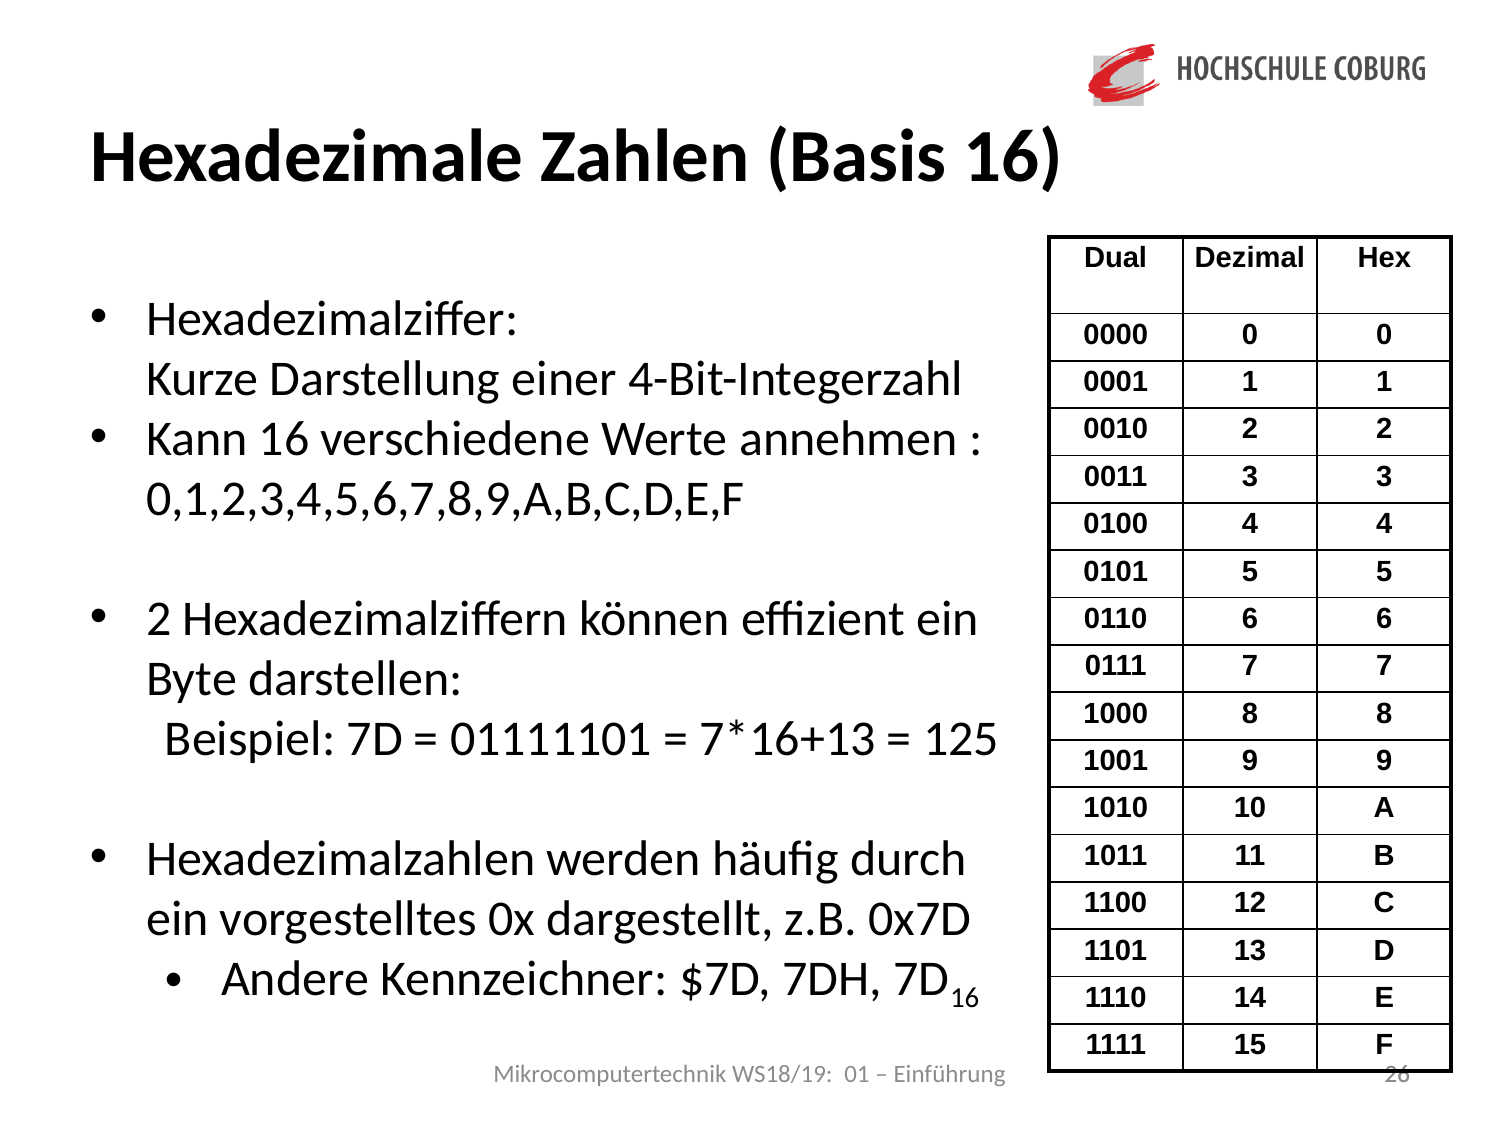

# Hexadezimale Zahlen (Basis 16)
| Dual | Dezimal | Hex |
| --- | --- | --- |
| 0000 | 0 | 0 |
| 0001 | 1 | 1 |
| 0010 | 2 | 2 |
| 0011 | 3 | 3 |
| 0100 | 4 | 4 |
| 0101 | 5 | 5 |
| 0110 | 6 | 6 |
| 0111 | 7 | 7 |
| 1000 | 8 | 8 |
| 1001 | 9 | 9 |
| 1010 | 10 | A |
| 1011 | 11 | B |
| 1100 | 12 | C |
| 1101 | 13 | D |
| 1110 | 14 | E |
| 1111 | 15 | F |
Hexadezimalziffer:
Kurze Darstellung einer 4-Bit-Integerzahl
Kann 16 verschiedene Werte annehmen :
0,1,2,3,4,5,6,7,8,9,A,B,C,D,E,F
2 Hexadezimalziffern können effizient ein Byte darstellen:
Beispiel: 7D = 01111101 = 7*16+13 = 125
Hexadezimalzahlen werden häufig durch ein vorgestelltes 0x dargestellt, z.B. 0x7D
Andere Kennzeichner: $7D, 7DH, 7D16
MCT01: Einführung
26